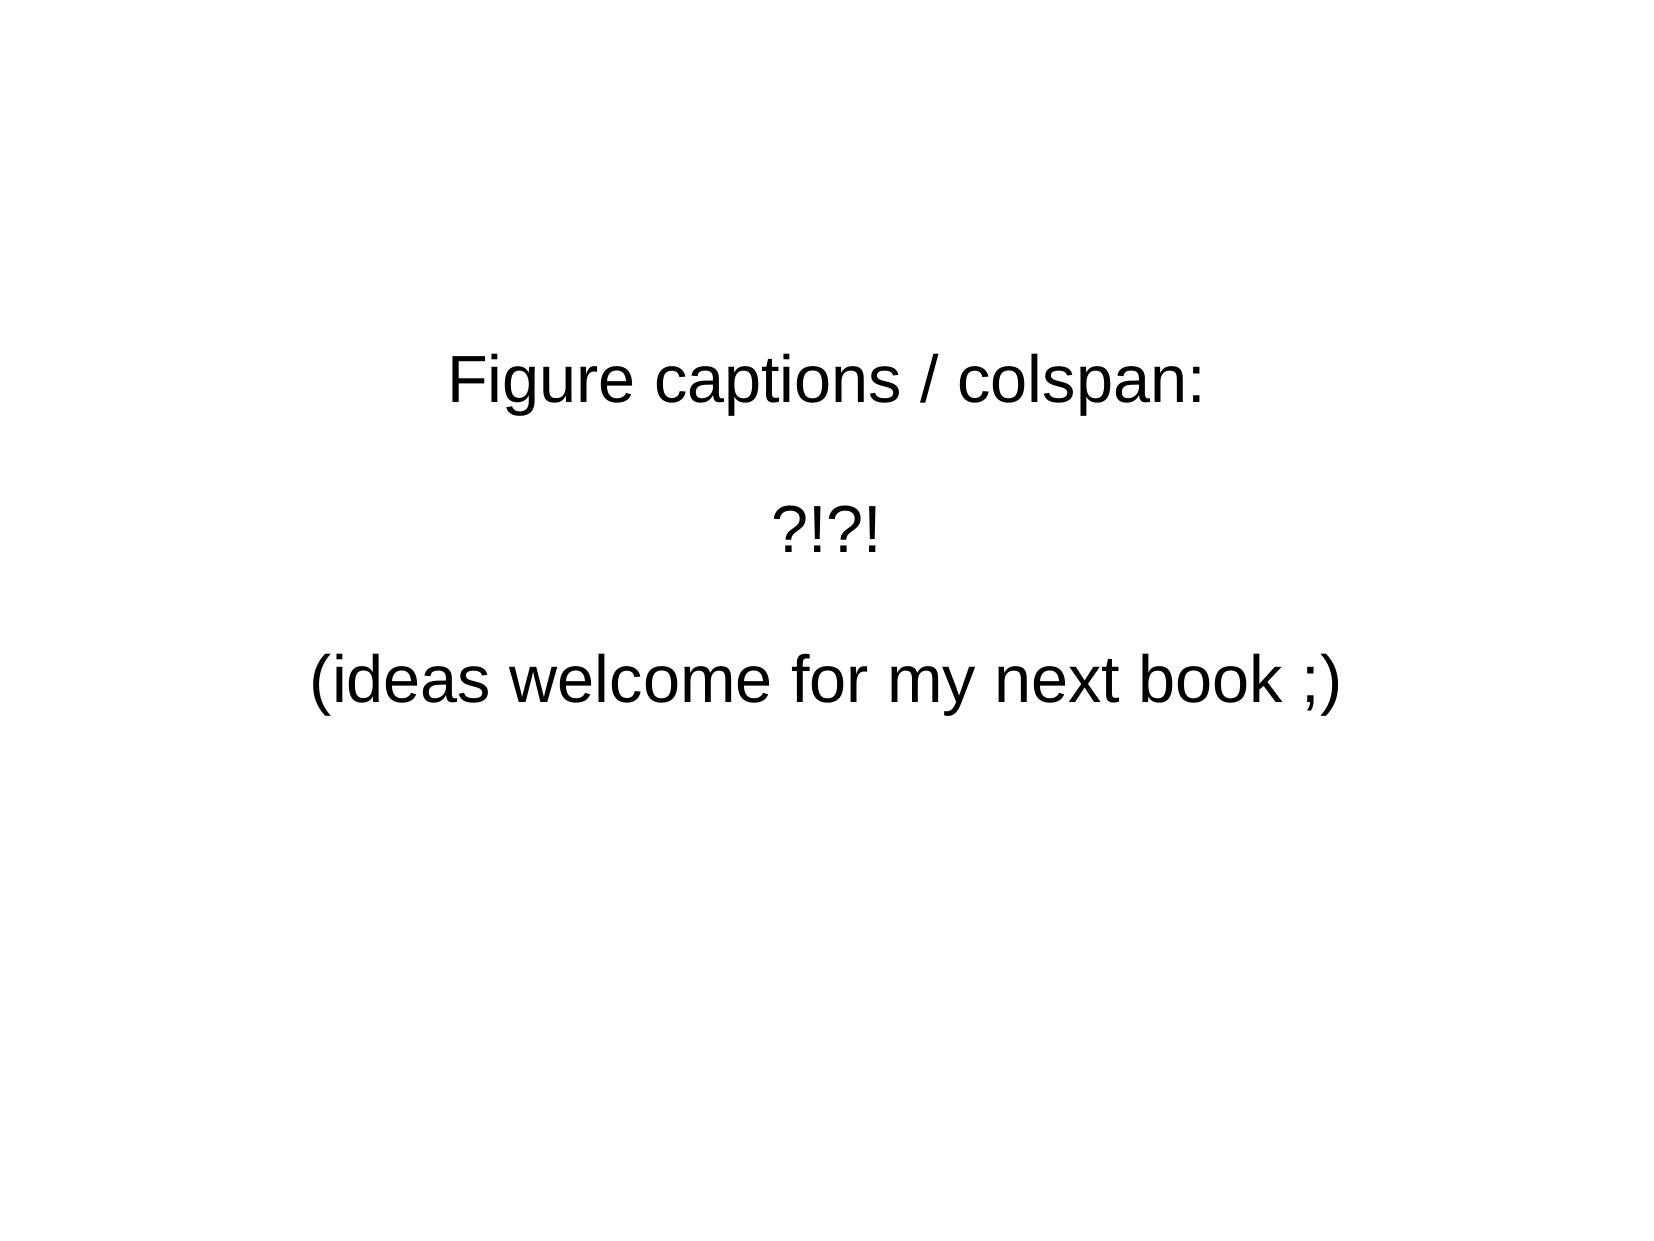

# Figure captions / colspan:
?!?!
(ideas welcome for my next book ;)